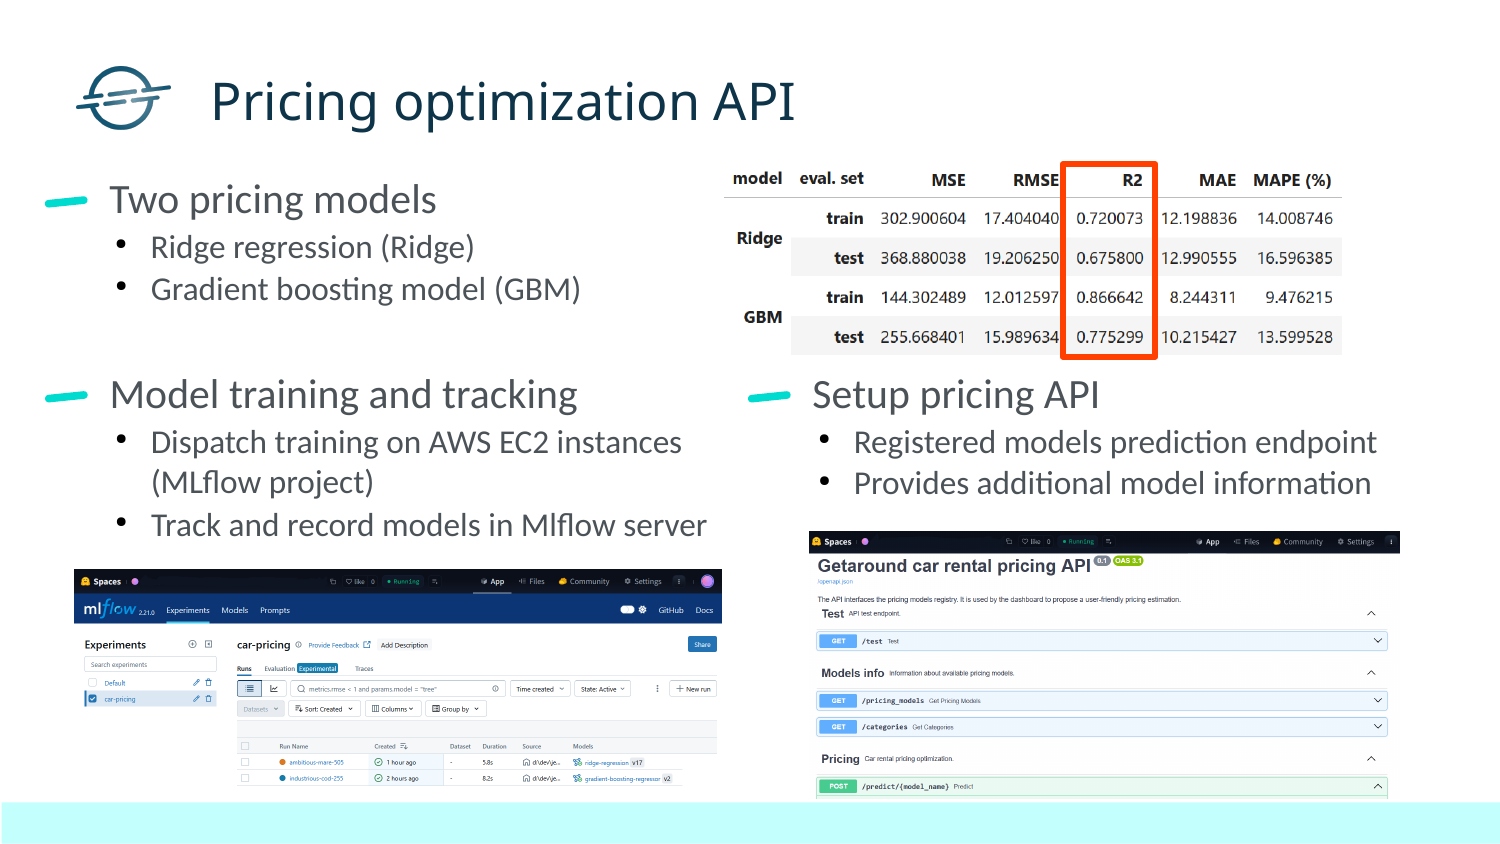

# Pricing optimization API
Two pricing models
Ridge regression (Ridge)
Gradient boosting model (GBM)
Model training and tracking
Setup pricing API
Dispatch training on AWS EC2 instances
(MLflow project)
Registered models prediction endpoint
Provides additional model information
Track and record models in Mlflow server